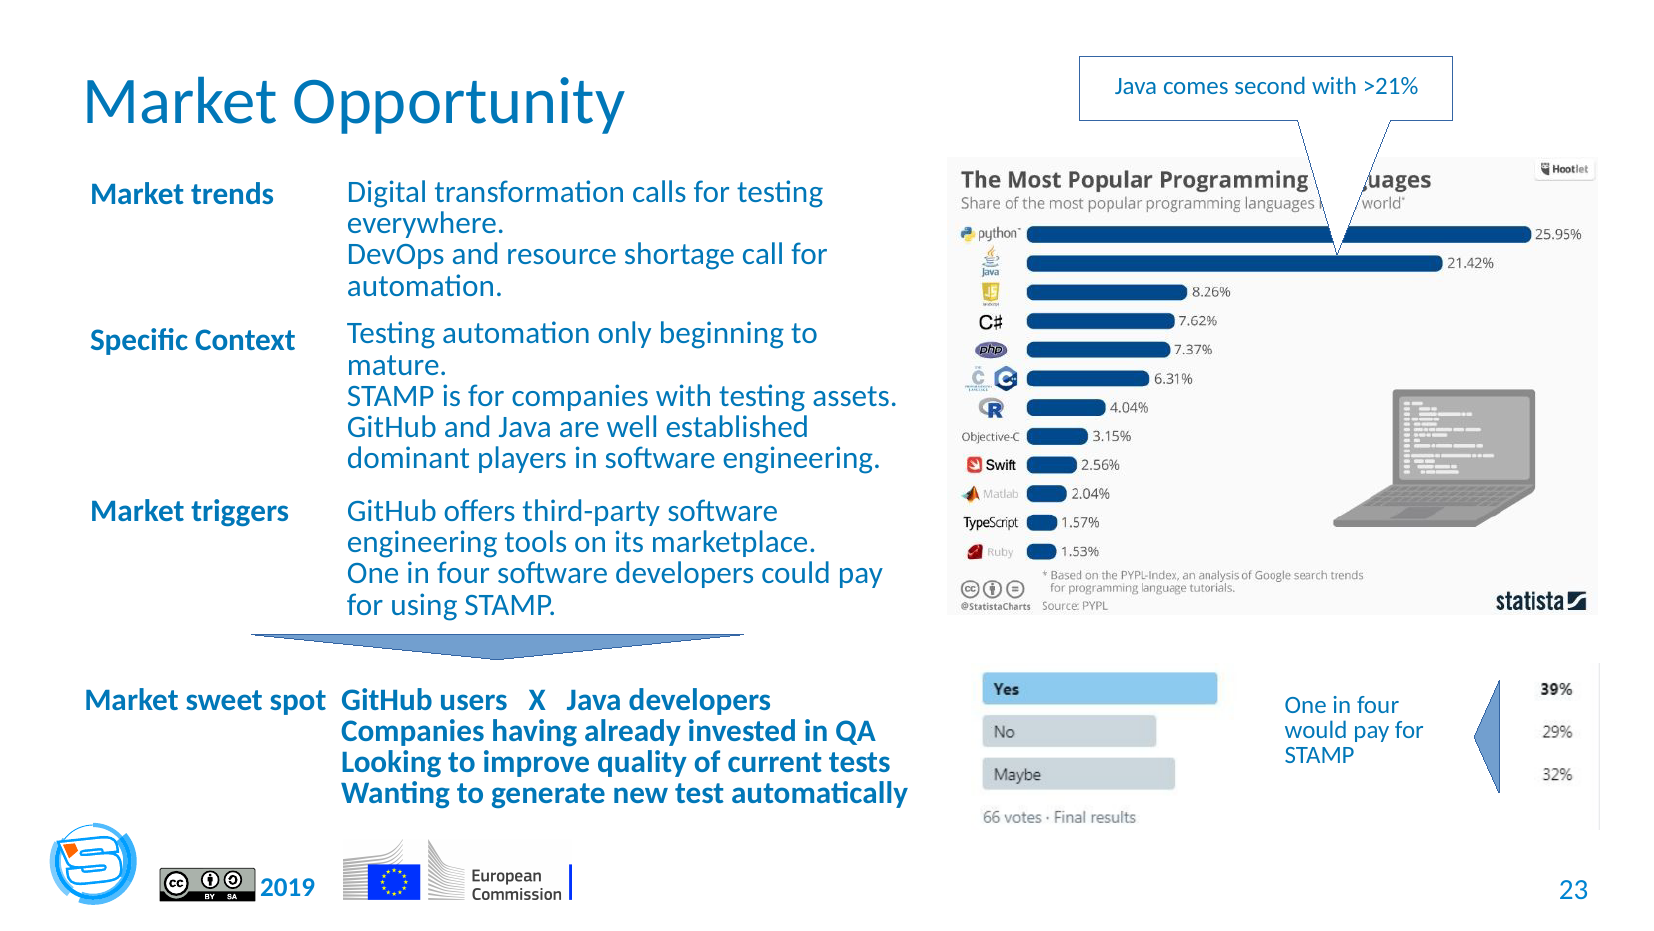

Java comes second with >21%
# Market Opportunity
Market trends
Digital transformation calls for testing everywhere.
DevOps and resource shortage call for automation.
Specific Context
Testing automation only beginning to mature.
STAMP is for companies with testing assets.
GitHub and Java are well established dominant players in software engineering.
Market triggers
GitHub offers third-party software engineering tools on its marketplace.
One in four software developers could pay for using STAMP.
Market sweet spot
GitHub users X Java developers
Companies having already invested in QA
Looking to improve quality of current tests
Wanting to generate new test automatically
One in four would pay for STAMP
23